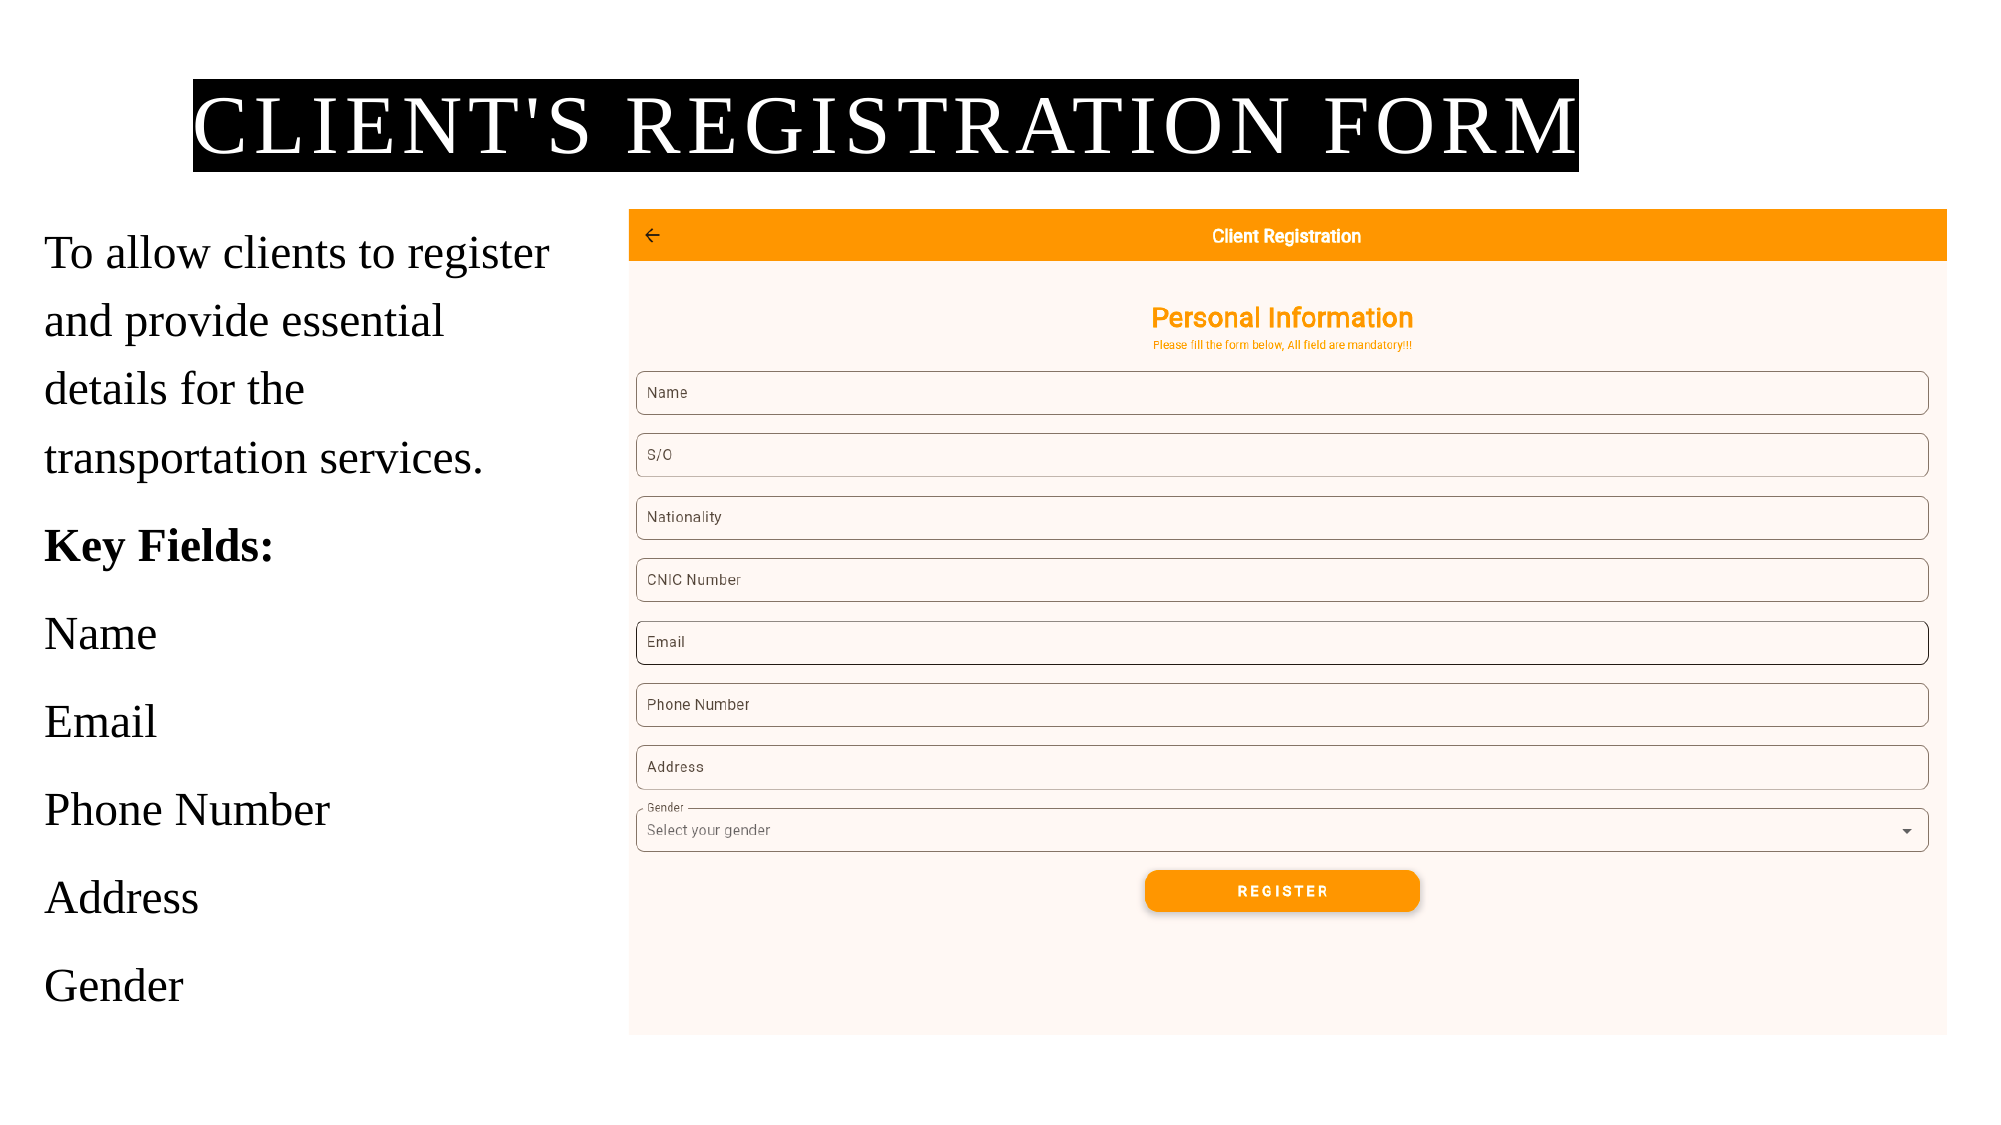

# Client's Registration Form
To allow clients to register and provide essential details for the transportation services.
Key Fields:
Name
Email
Phone Number
Address
Gender